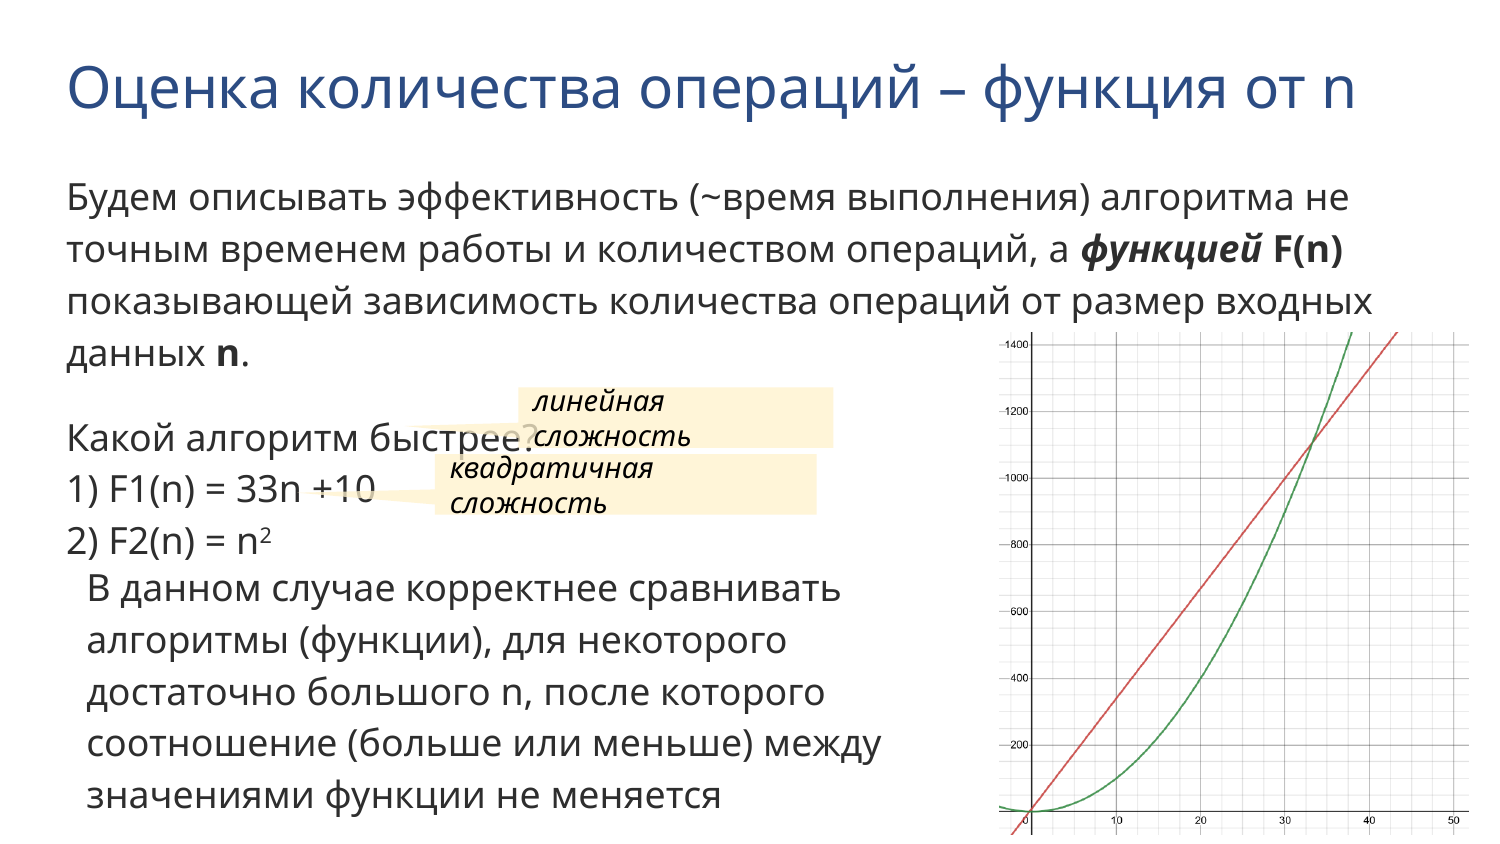

# Оценка количества операций – функция от n
Будем описывать эффективность (~время выполнения) алгоритма не точным временем работы и количеством операций, а функцией F(n) показывающей зависимость количества операций от размер входных данных n.
Какой алгоритм быстрее?
1) F1(n) = 33n +10
2) F2(n) = n2
линейная сложность
квадратичная сложность
В данном случае корректнее сравнивать алгоритмы (функции), для некоторого достаточно большого n, после которого соотношение (больше или меньше) между значениями функции не меняется